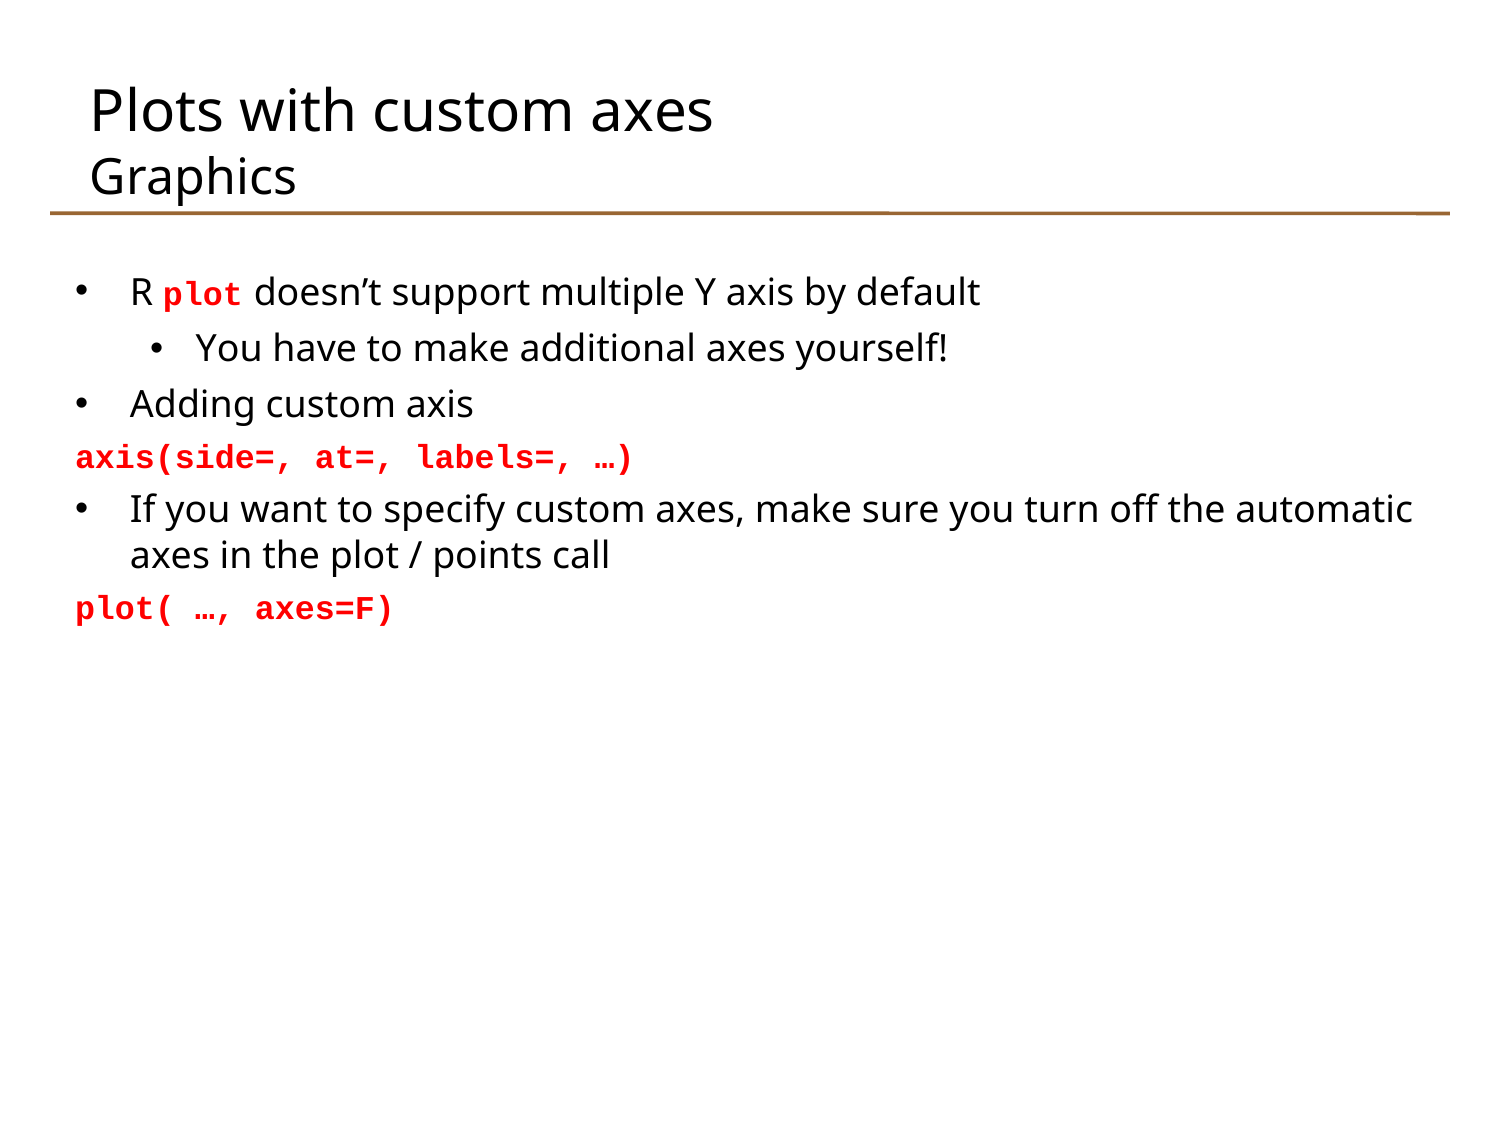

Plots with custom axes
Graphics
R plot doesn’t support multiple Y axis by default
You have to make additional axes yourself!
Adding custom axis
axis(side=, at=, labels=, …)‏
If you want to specify custom axes, make sure you turn off the automatic axes in the plot / points call
plot( …, axes=F)‏